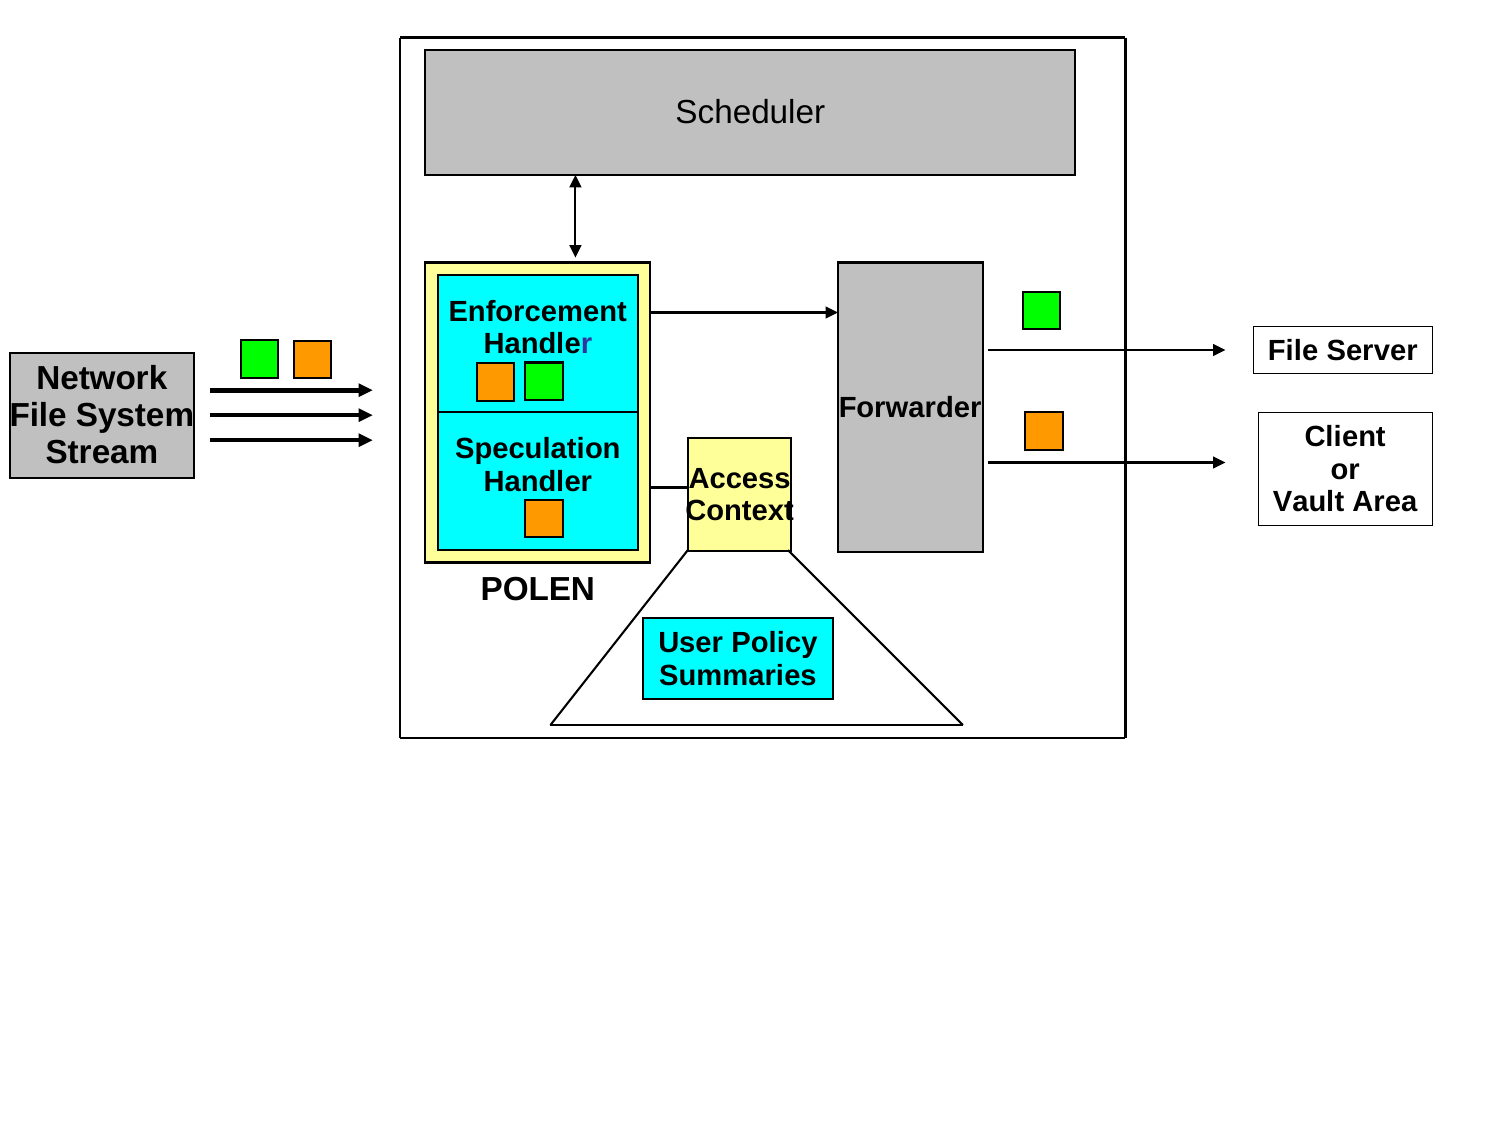

Scheduler
Forwarder
Enforcement
Handler
File Server
Network
File System
Stream
Speculation
Handler
Client
or
Vault Area
Access
Context
POLEN
User Policy
Summaries